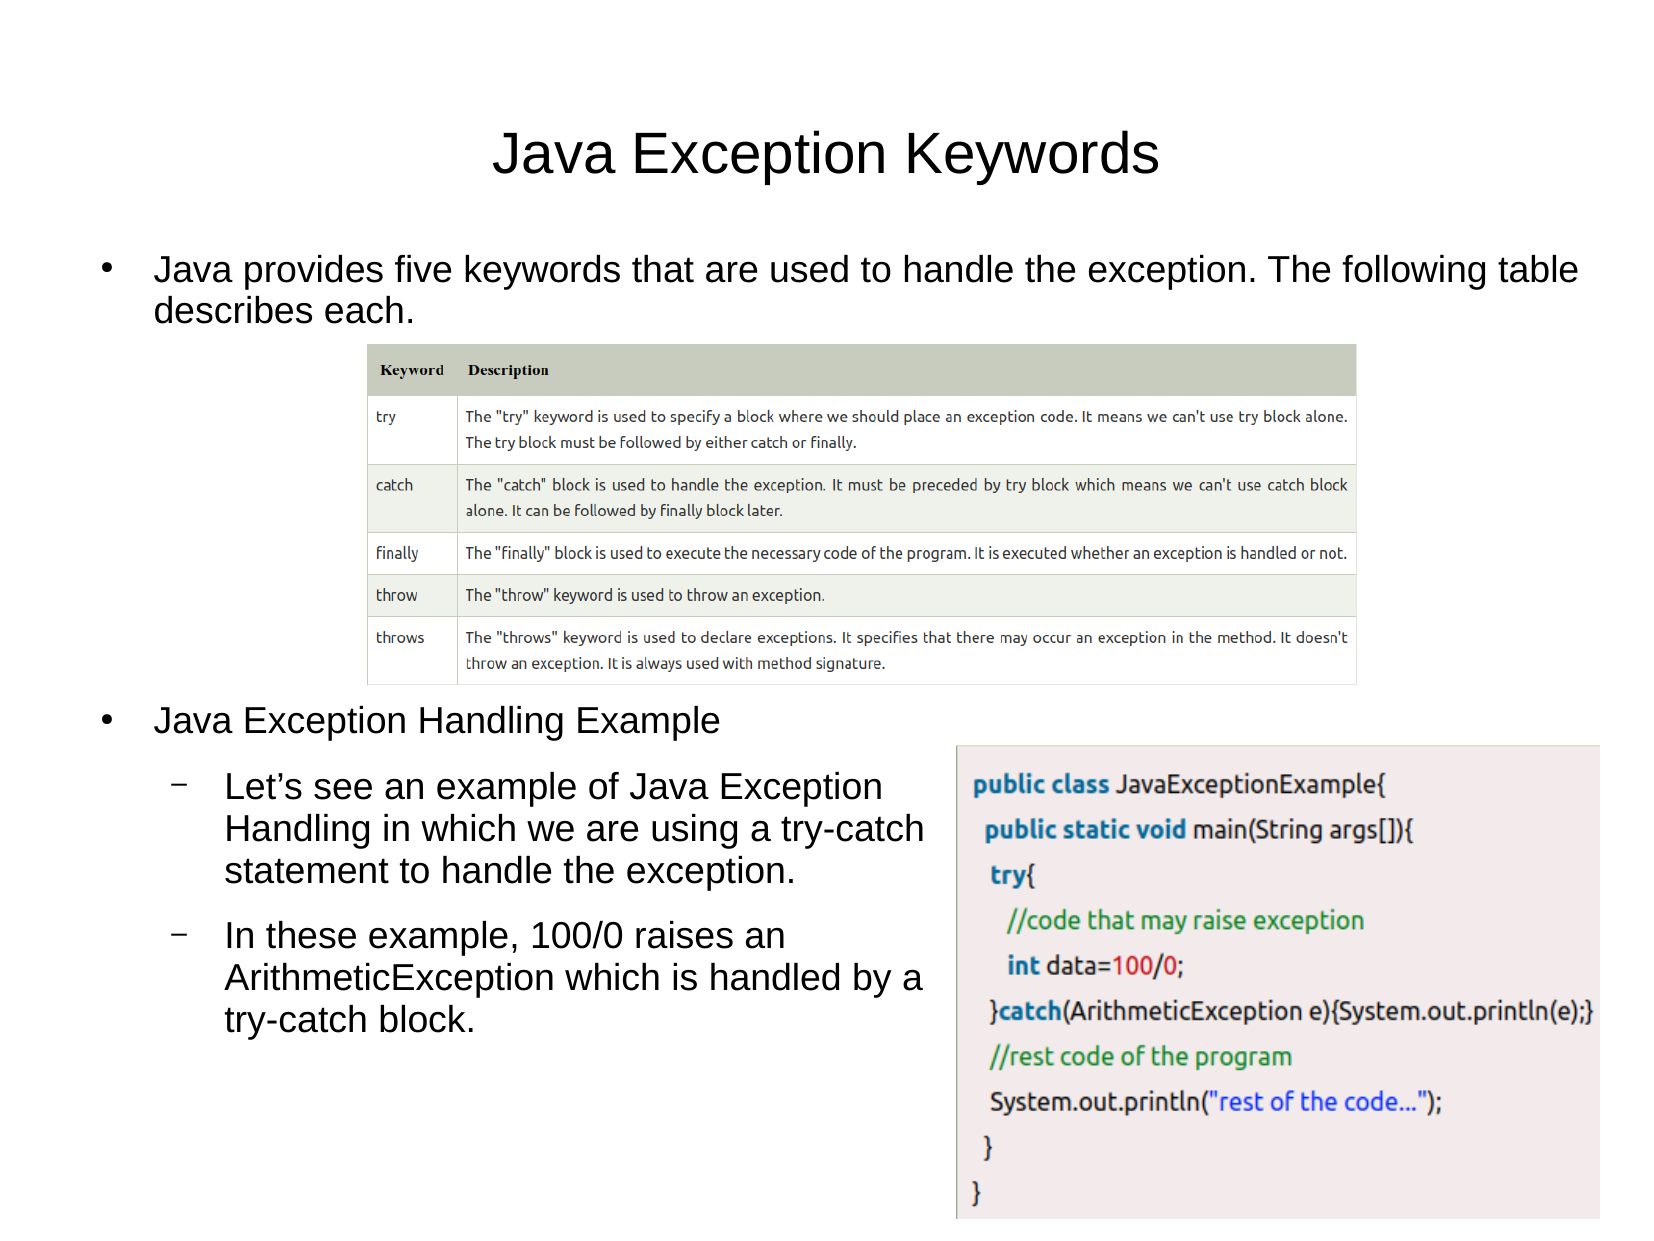

# Java Exception Keywords
Java provides five keywords that are used to handle the exception. The following table describes each.
Java Exception Handling Example
Let’s see an example of Java Exception
Handling in which we are using a try-catch
statement to handle the exception.
In these example, 100/0 raises an
ArithmeticException which is handled by a
try-catch block.